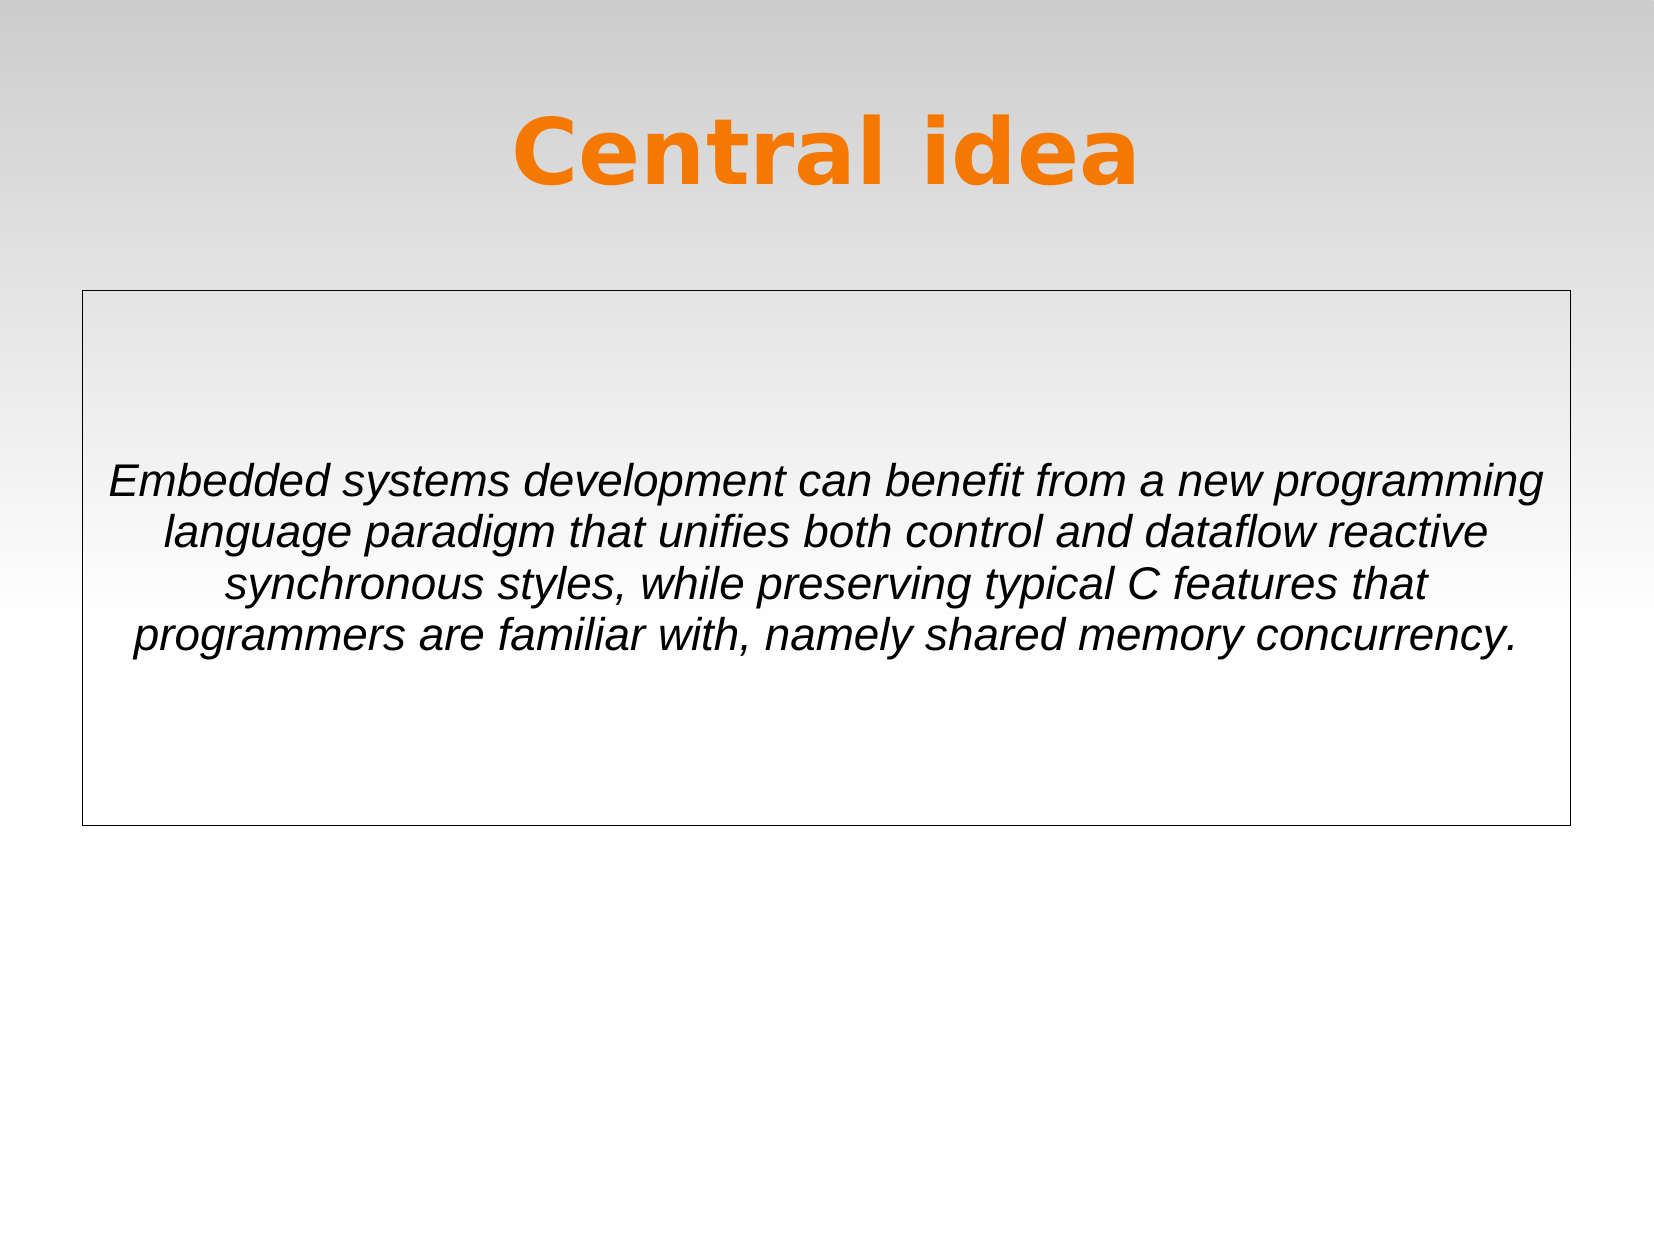

# Central idea
Embedded systems development can benefit from a new programming
language paradigm that unifies both control and dataflow reactive synchronous styles, while preserving typical C features that programmers are familiar with, namely shared memory concurrency.